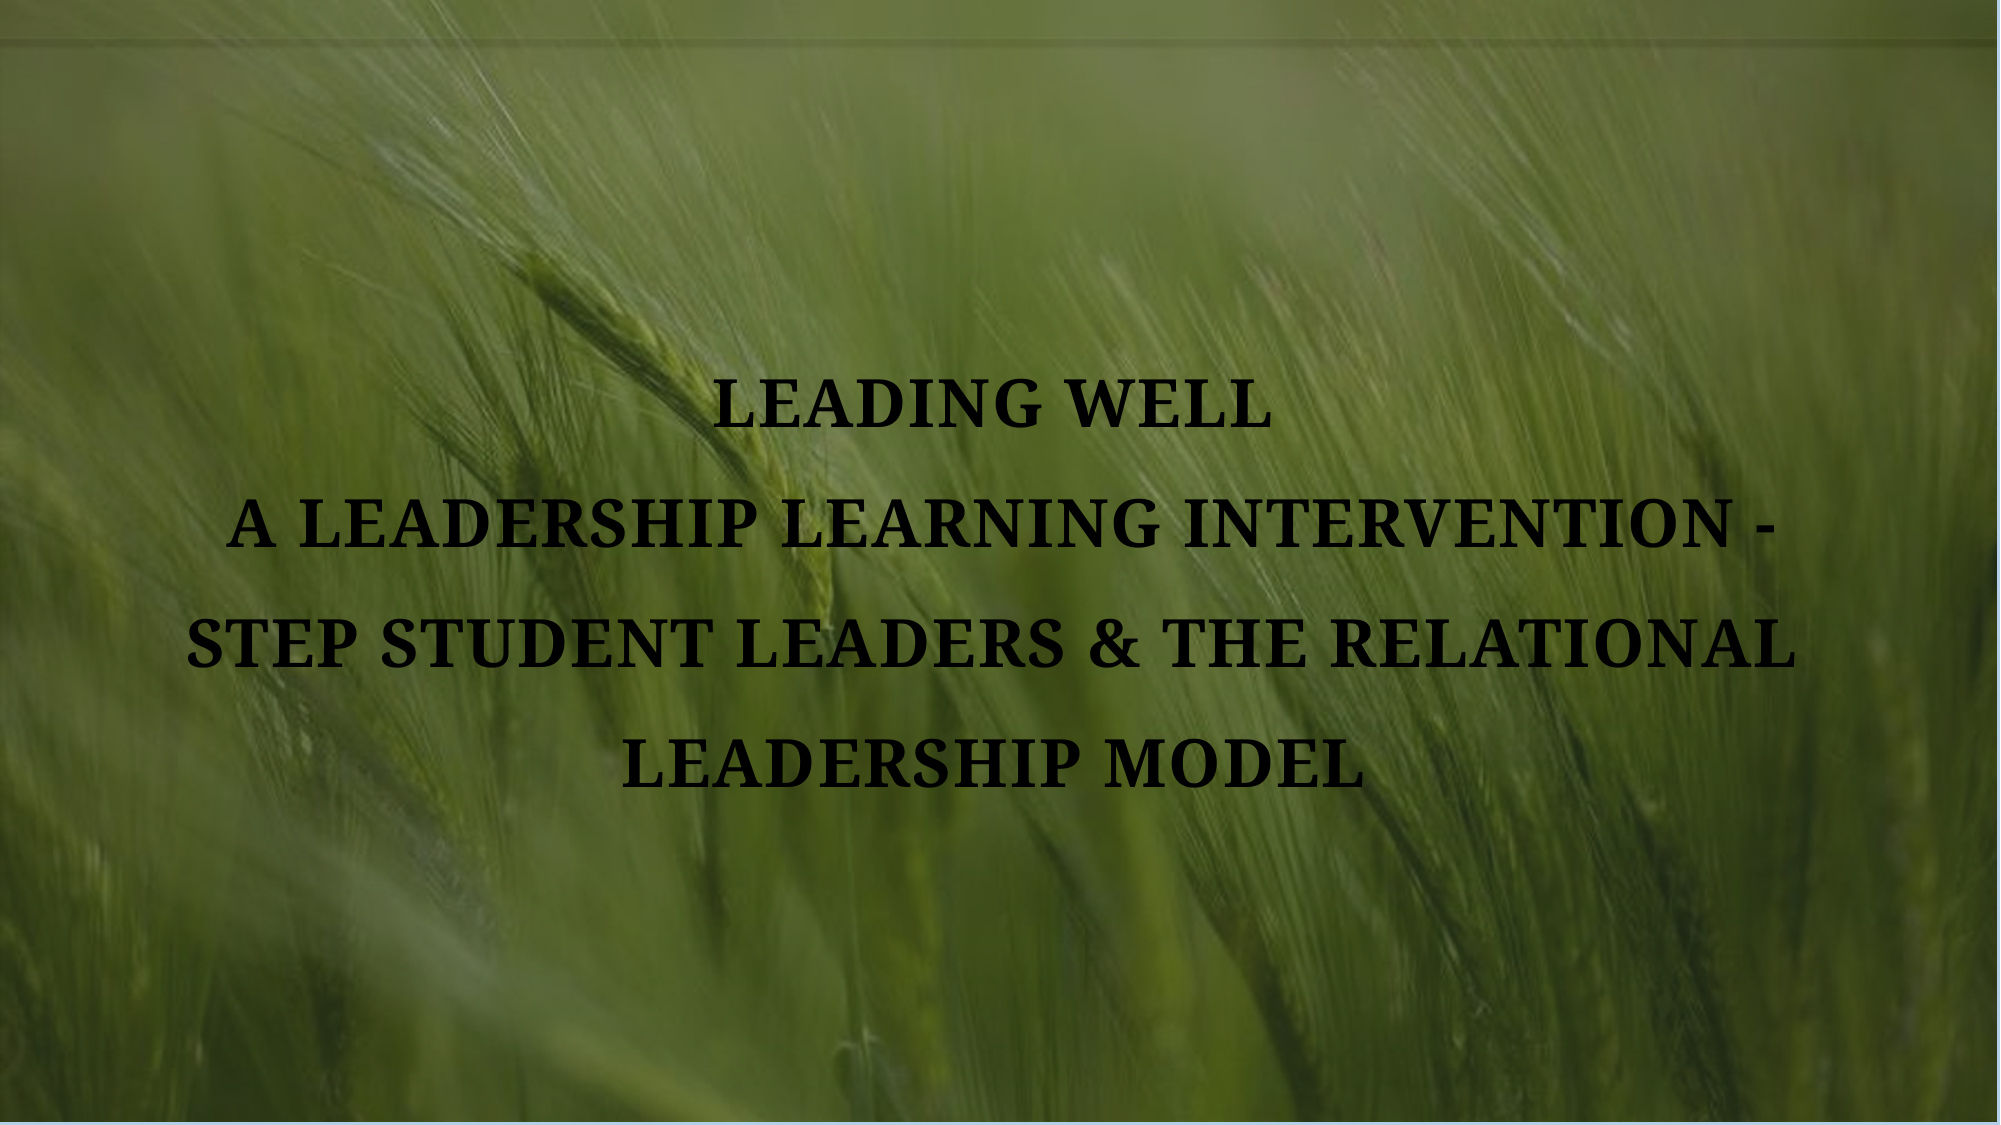

# Leading Well A Leadership Learning Intervention - STEP Student Leaders & the Relational Leadership Model